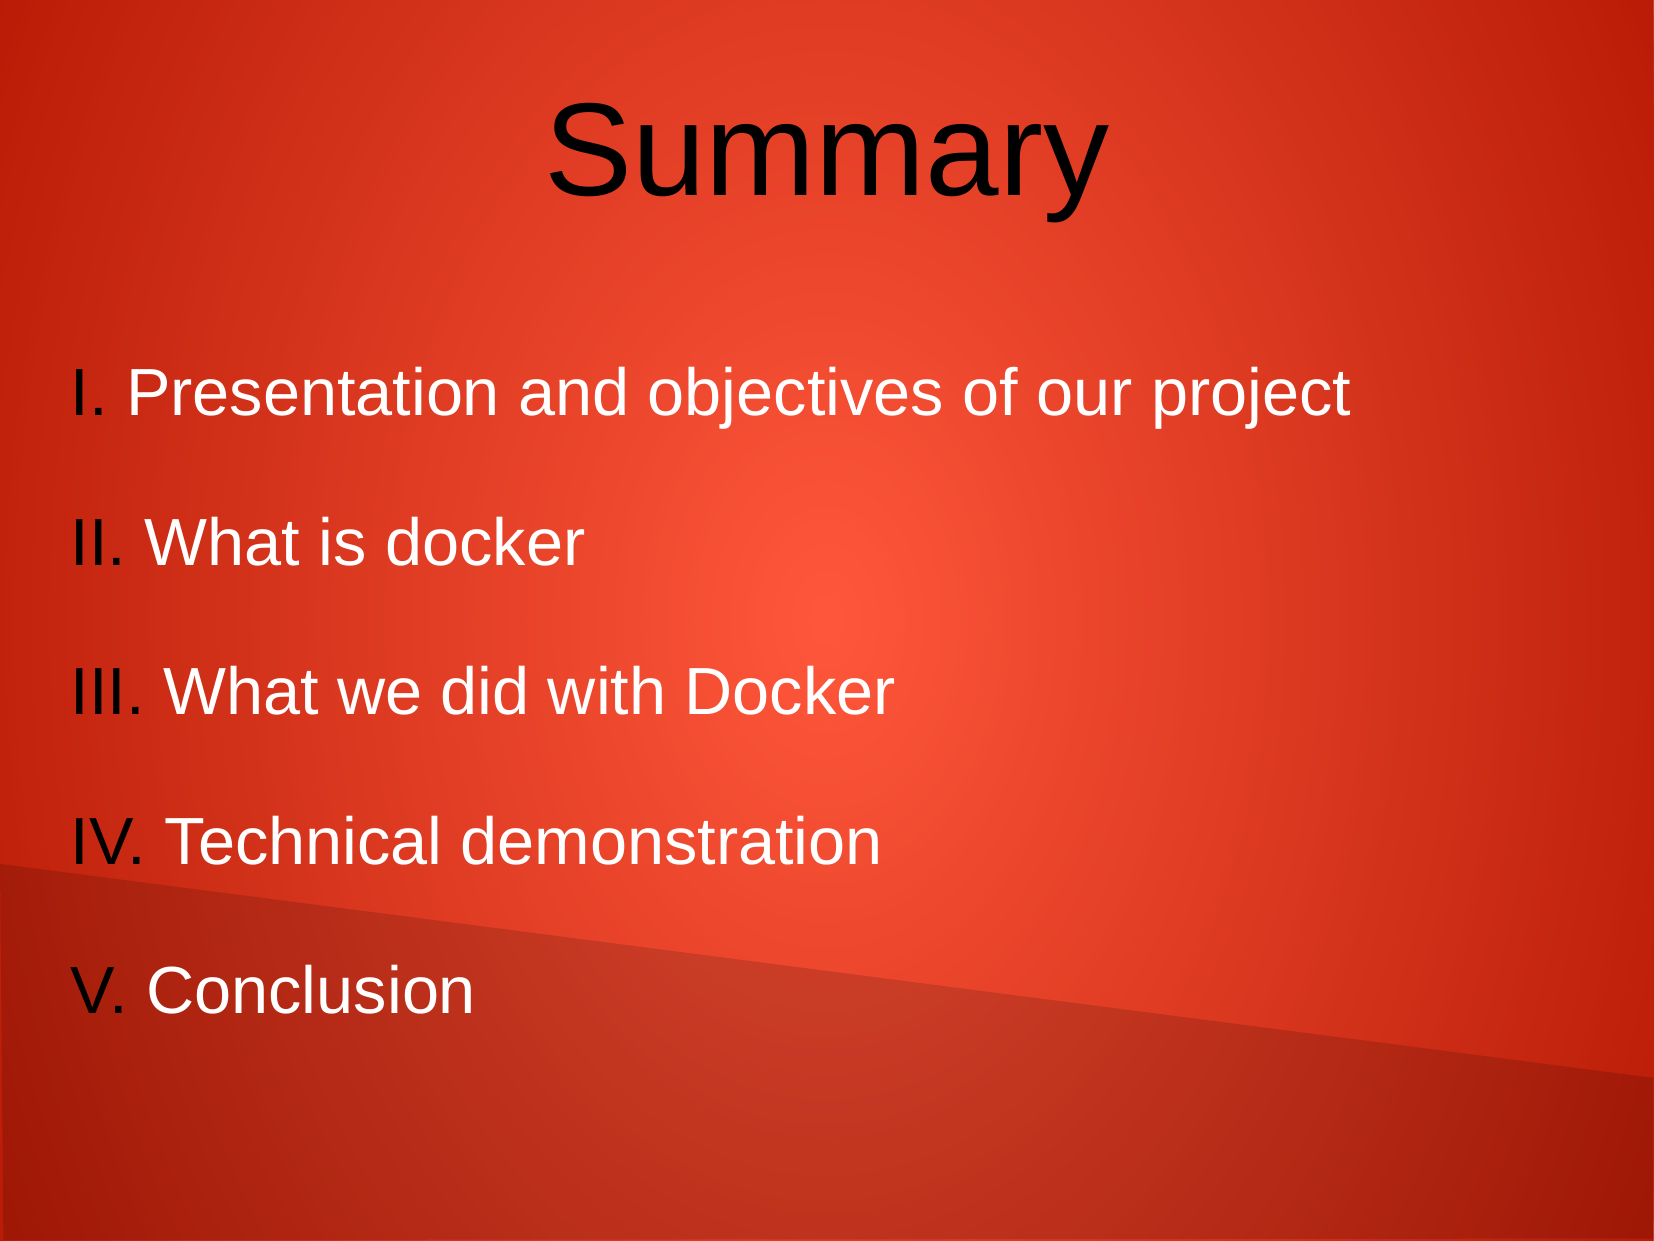

# Summary
 Presentation and objectives of our project
 What is docker
 What we did with Docker
 Technical demonstration
 Conclusion